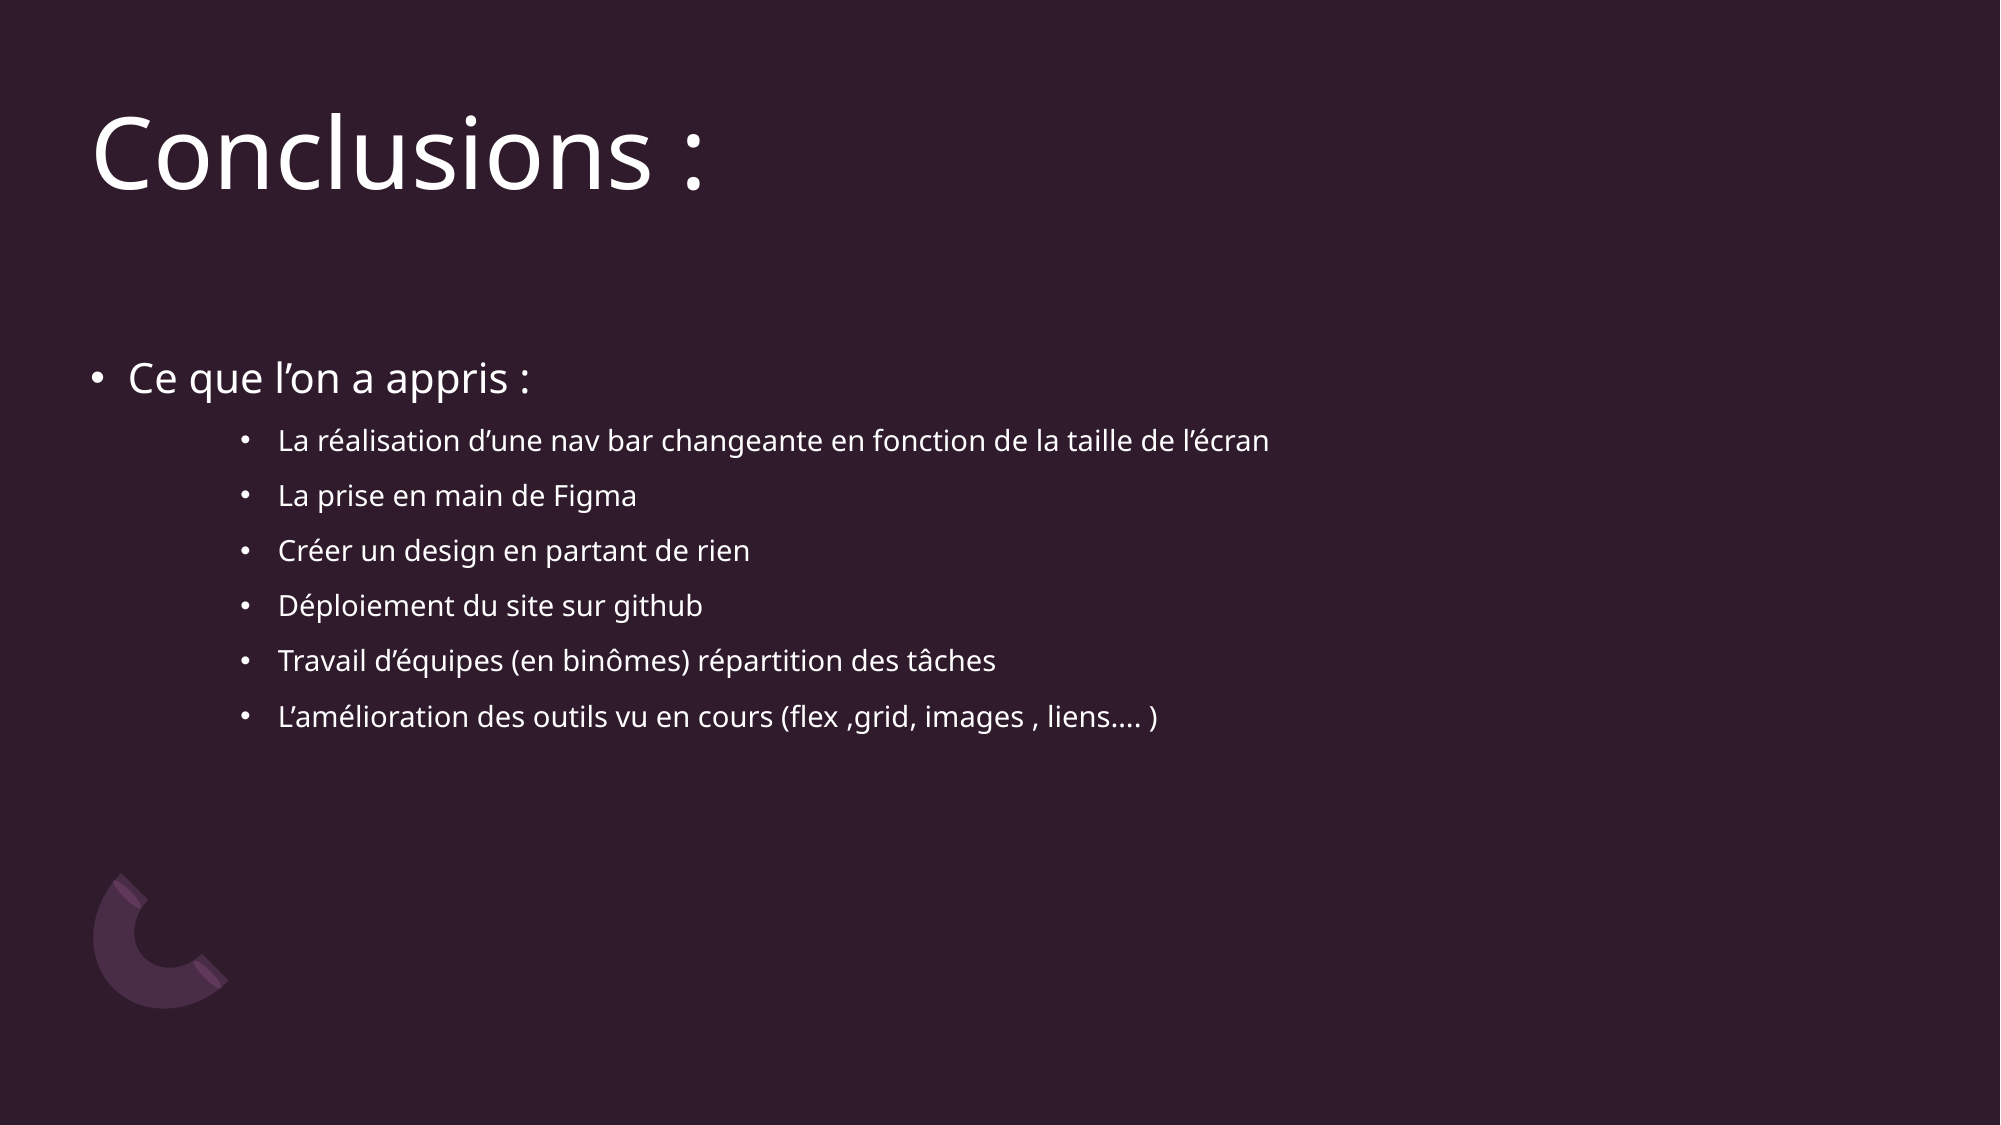

# Conclusions :
Ce que l’on a appris :
La réalisation d’une nav bar changeante en fonction de la taille de l’écran
La prise en main de Figma
Créer un design en partant de rien
Déploiement du site sur github
Travail d’équipes (en binômes) répartition des tâches
L’amélioration des outils vu en cours (flex ,grid, images , liens…. )